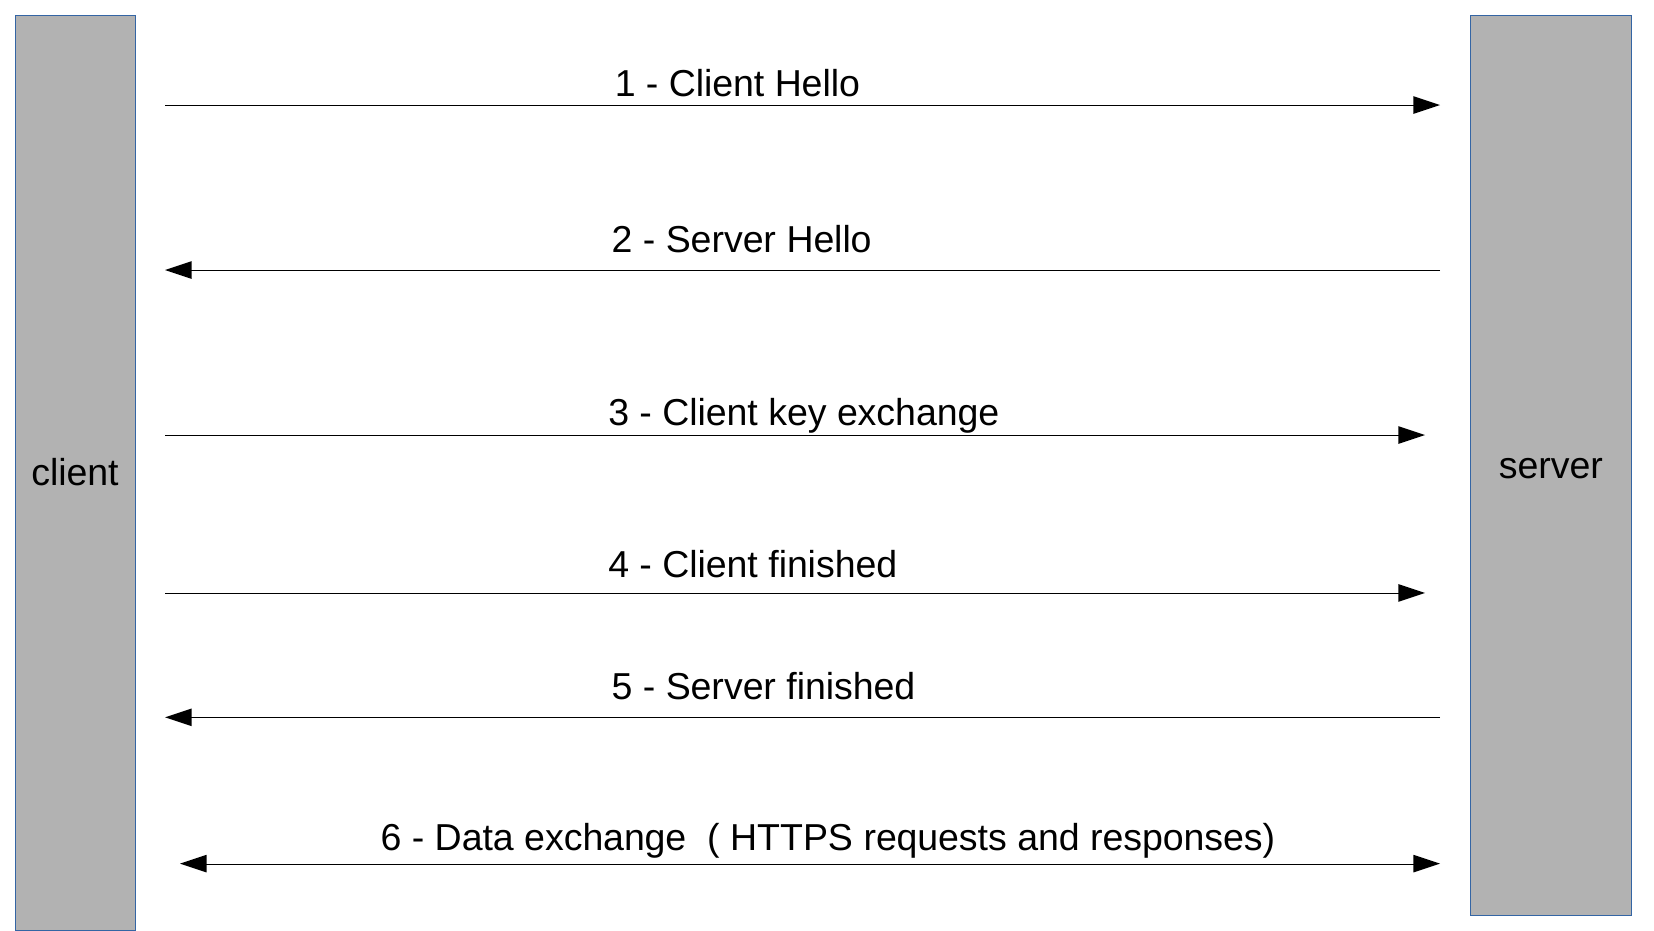

client
server
1 - Client Hello
2 - Server Hello
3 - Client key exchange
4 - Client finished
5 - Server finished
6 - Data exchange ( HTTPS requests and responses)